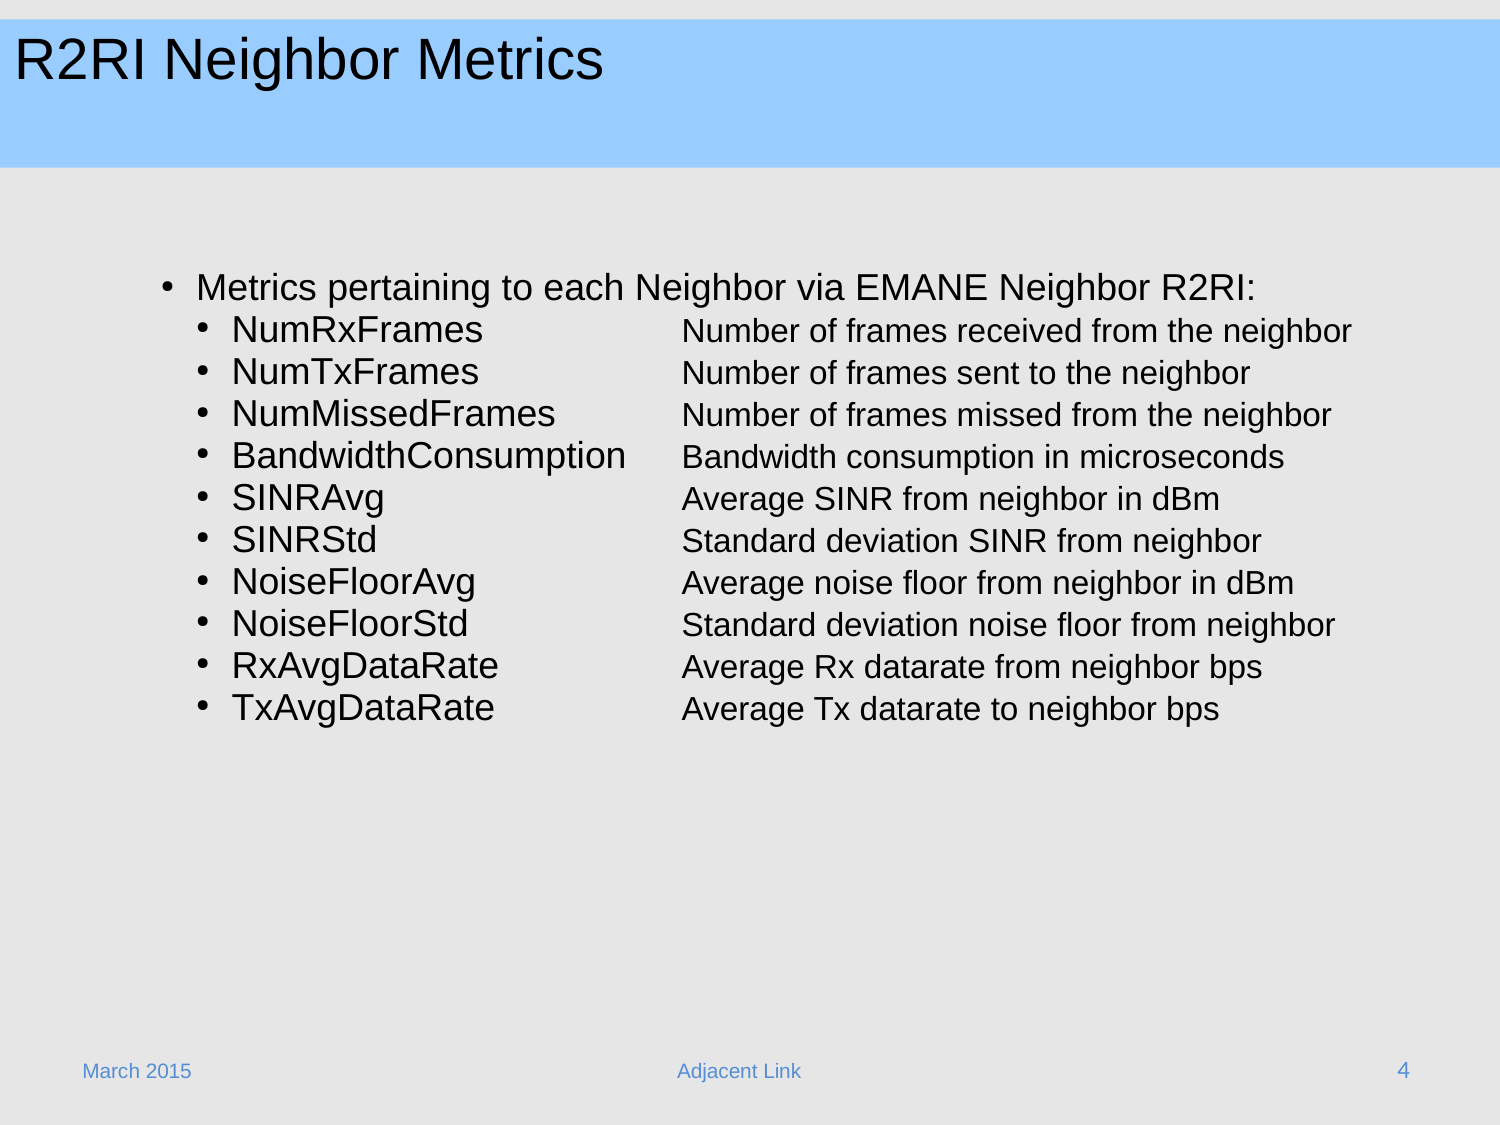

R2RI Neighbor Metrics
Metrics pertaining to each Neighbor via EMANE Neighbor R2RI:
NumRxFrames 			Number of frames received from the neighbor
NumTxFrames 			Number of frames sent to the neighbor
NumMissedFrames 		Number of frames missed from the neighbor
BandwidthConsumption	Bandwidth consumption in microseconds
SINRAvg	 			Average SINR from neighbor in dBm
SINRStd		 			Standard deviation SINR from neighbor
NoiseFloorAvg	 		Average noise floor from neighbor in dBm
NoiseFloorStd 			Standard deviation noise floor from neighbor
RxAvgDataRate		 	Average Rx datarate from neighbor bps
TxAvgDataRate	 		Average Tx datarate to neighbor bps